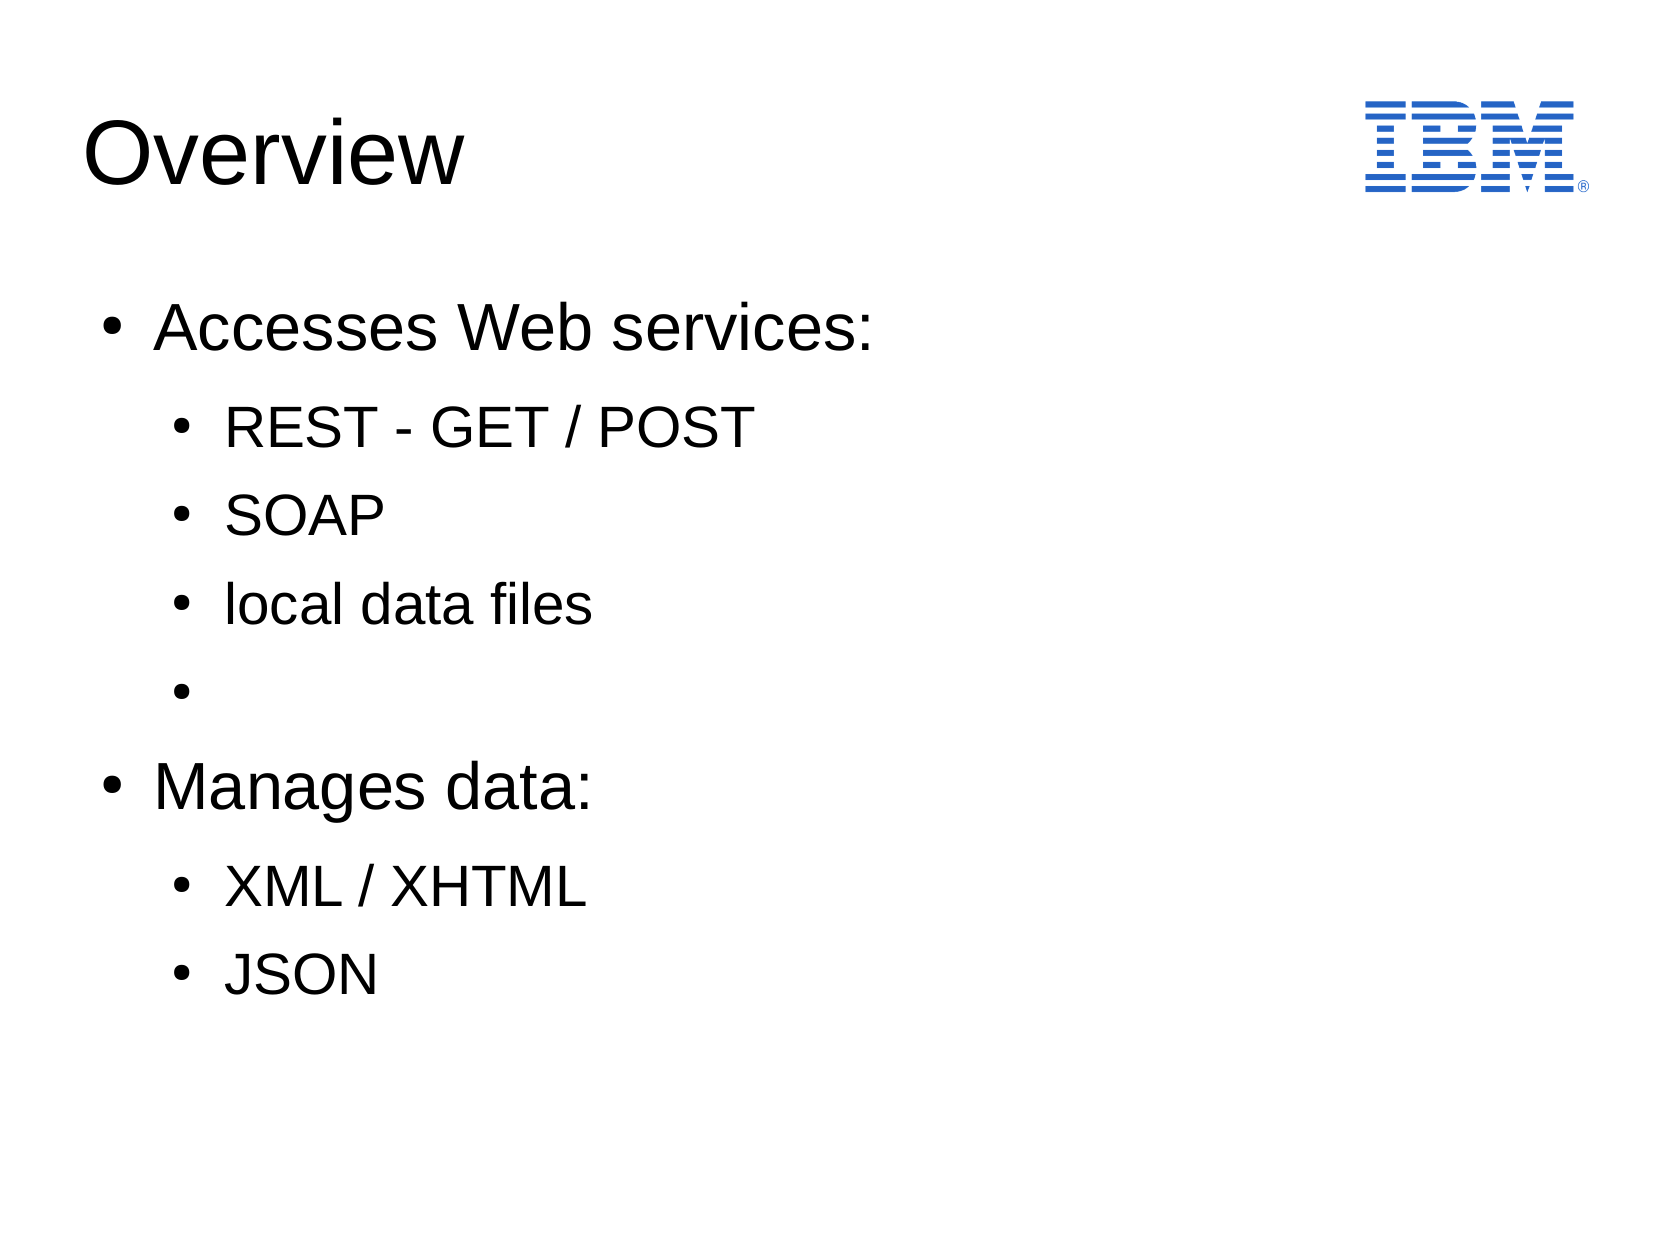

# Overview
Accesses Web services:
REST - GET / POST
SOAP
local data files
Manages data:
XML / XHTML
JSON